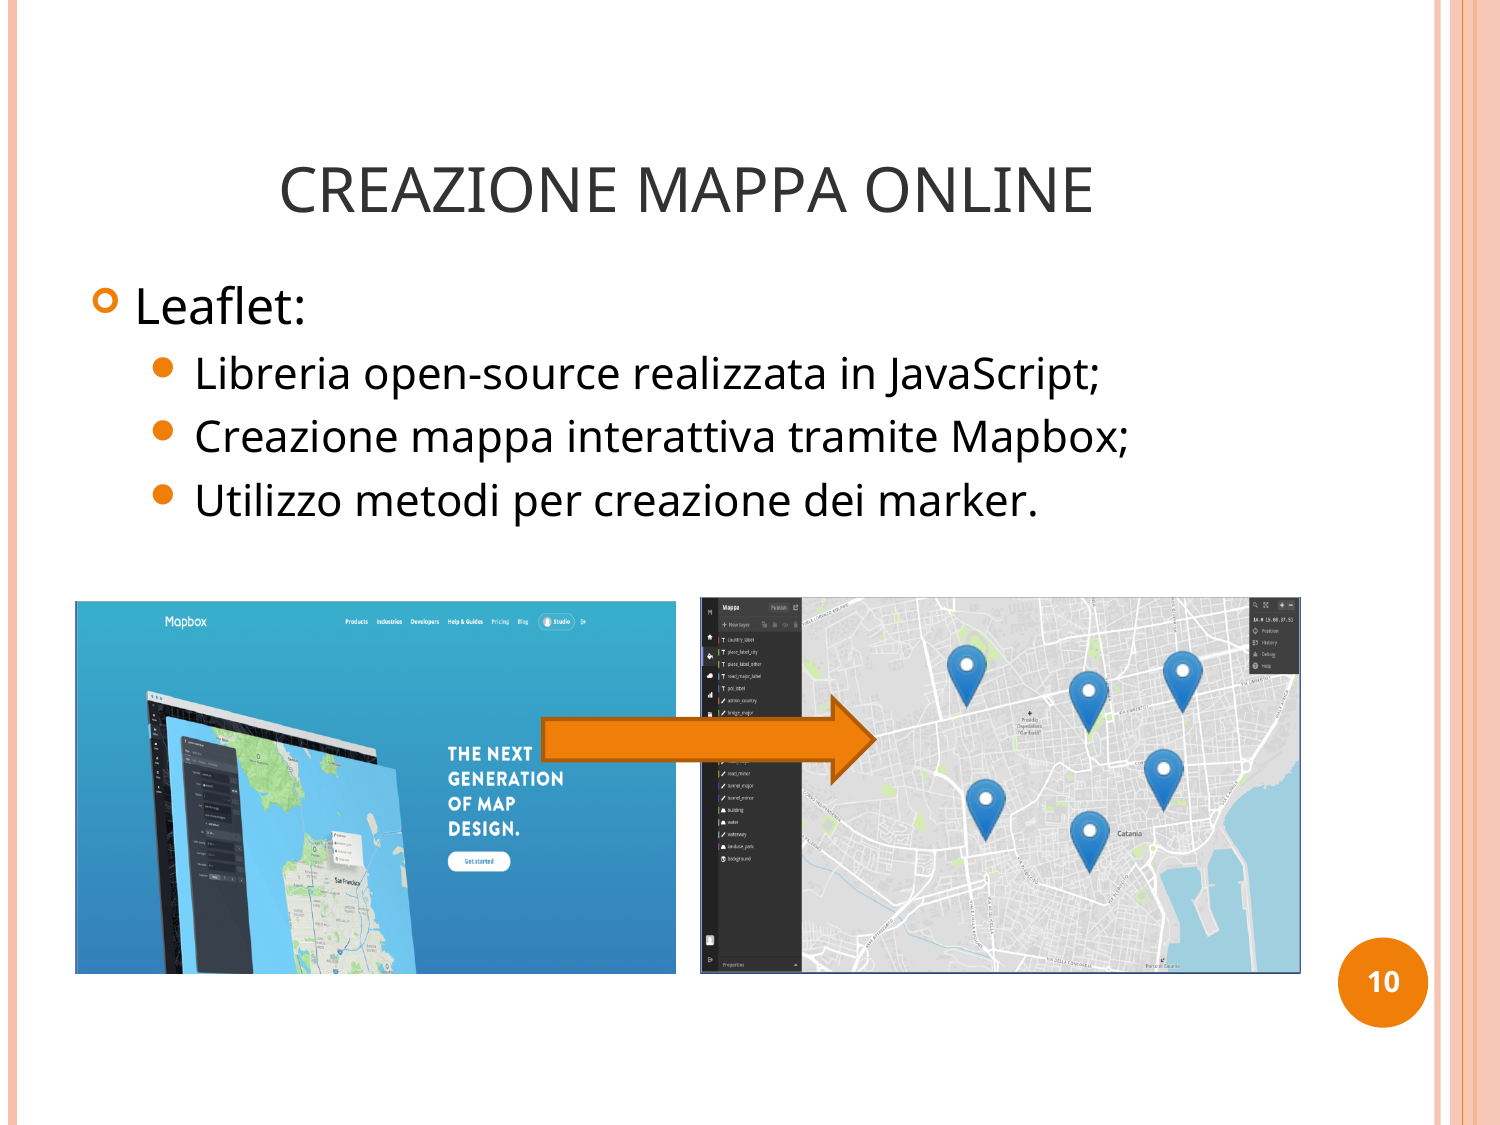

# CREAZIONE MAPPA ONLINE
Leaflet:
Libreria open-source realizzata in JavaScript;
Creazione mappa interattiva tramite Mapbox;
Utilizzo metodi per creazione dei marker.